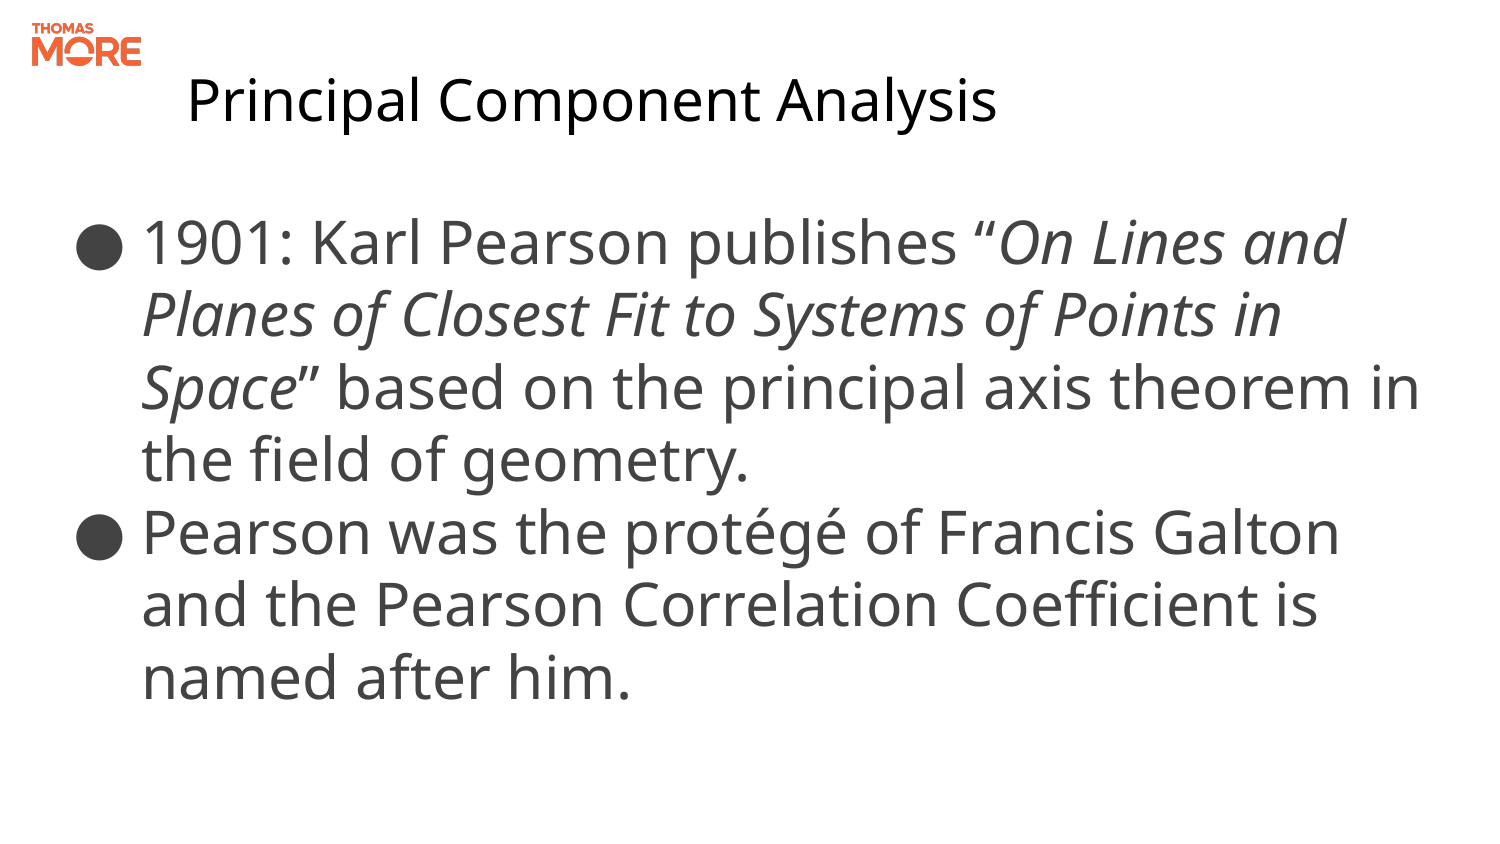

# Principal Component Analysis
1901: Karl Pearson publishes “On Lines and Planes of Closest Fit to Systems of Points in Space” based on the principal axis theorem in the field of geometry.
Pearson was the protégé of Francis Galton and the Pearson Correlation Coefficient is named after him.